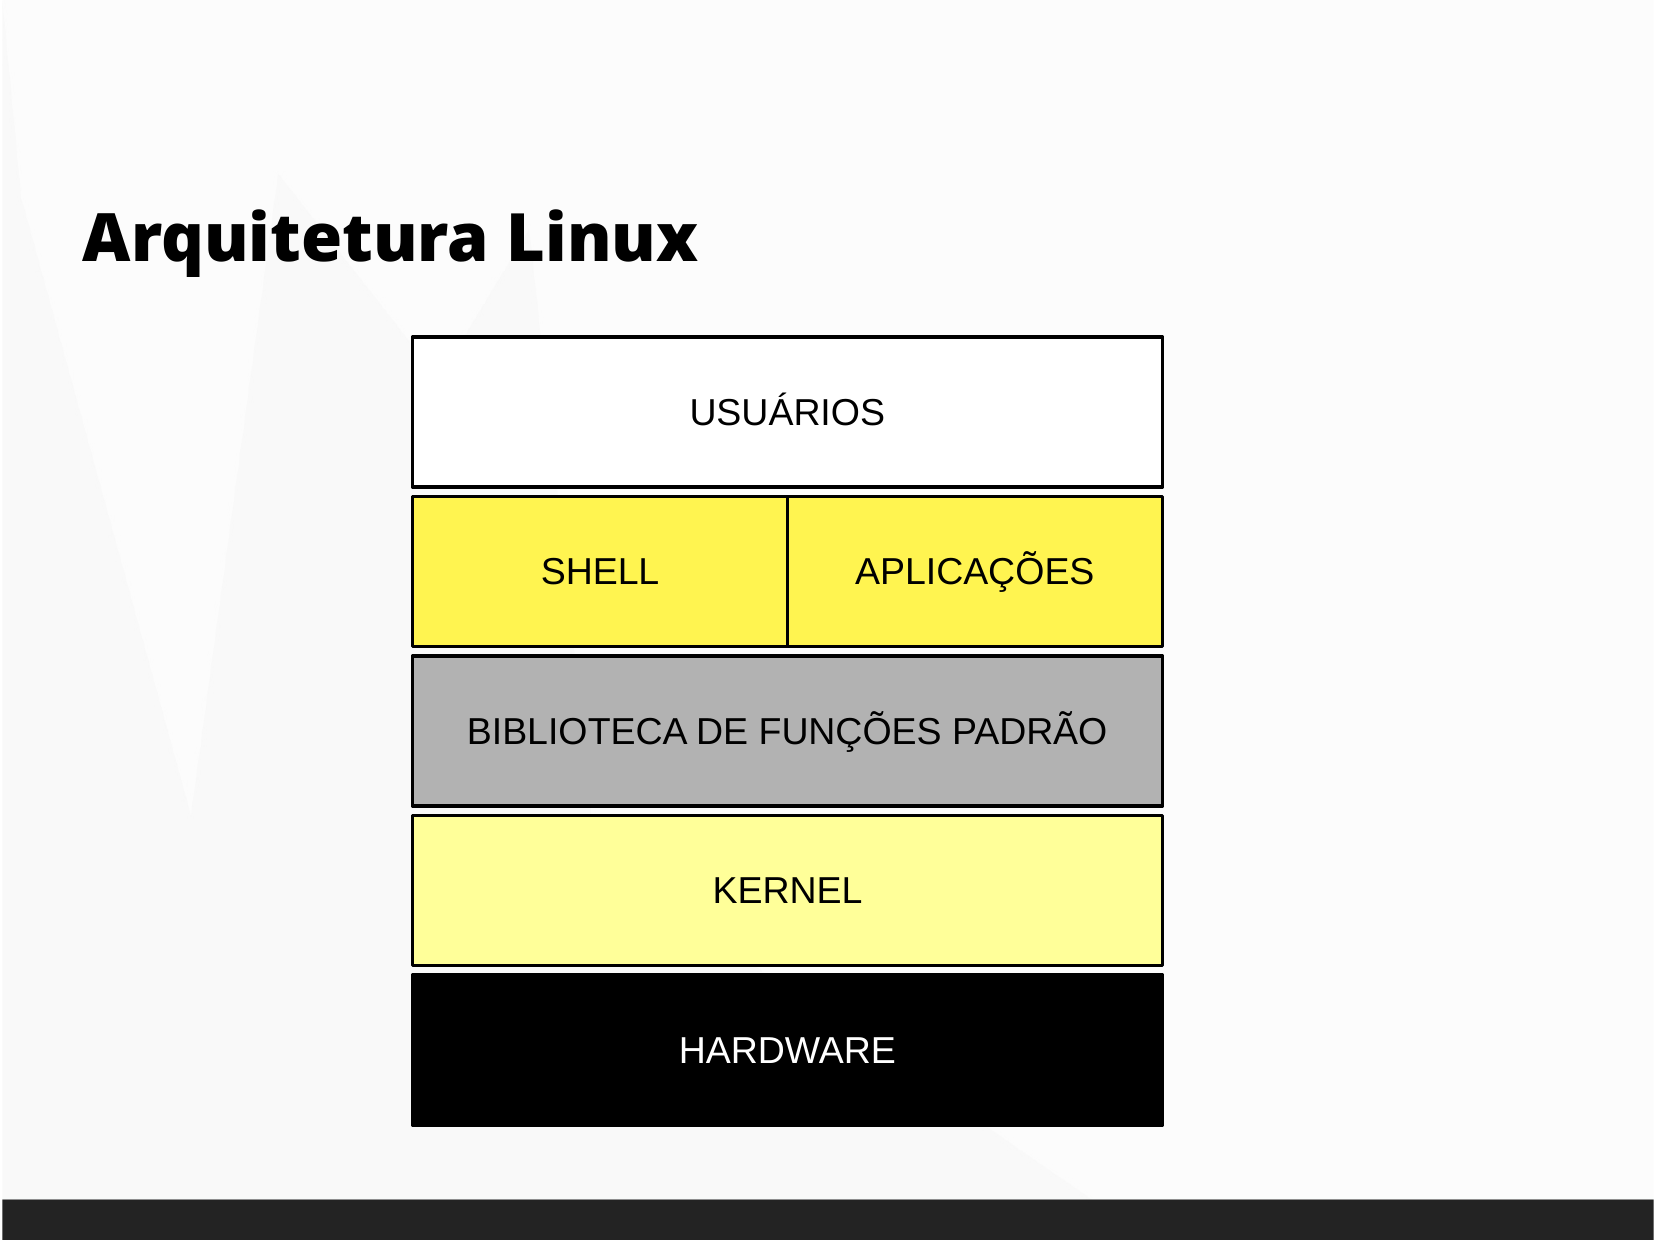

# Arquitetura Linux
USUÁRIOS
SHELL
APLICAÇÕES
BIBLIOTECA DE FUNÇÕES PADRÃO
KERNEL
HARDWARE